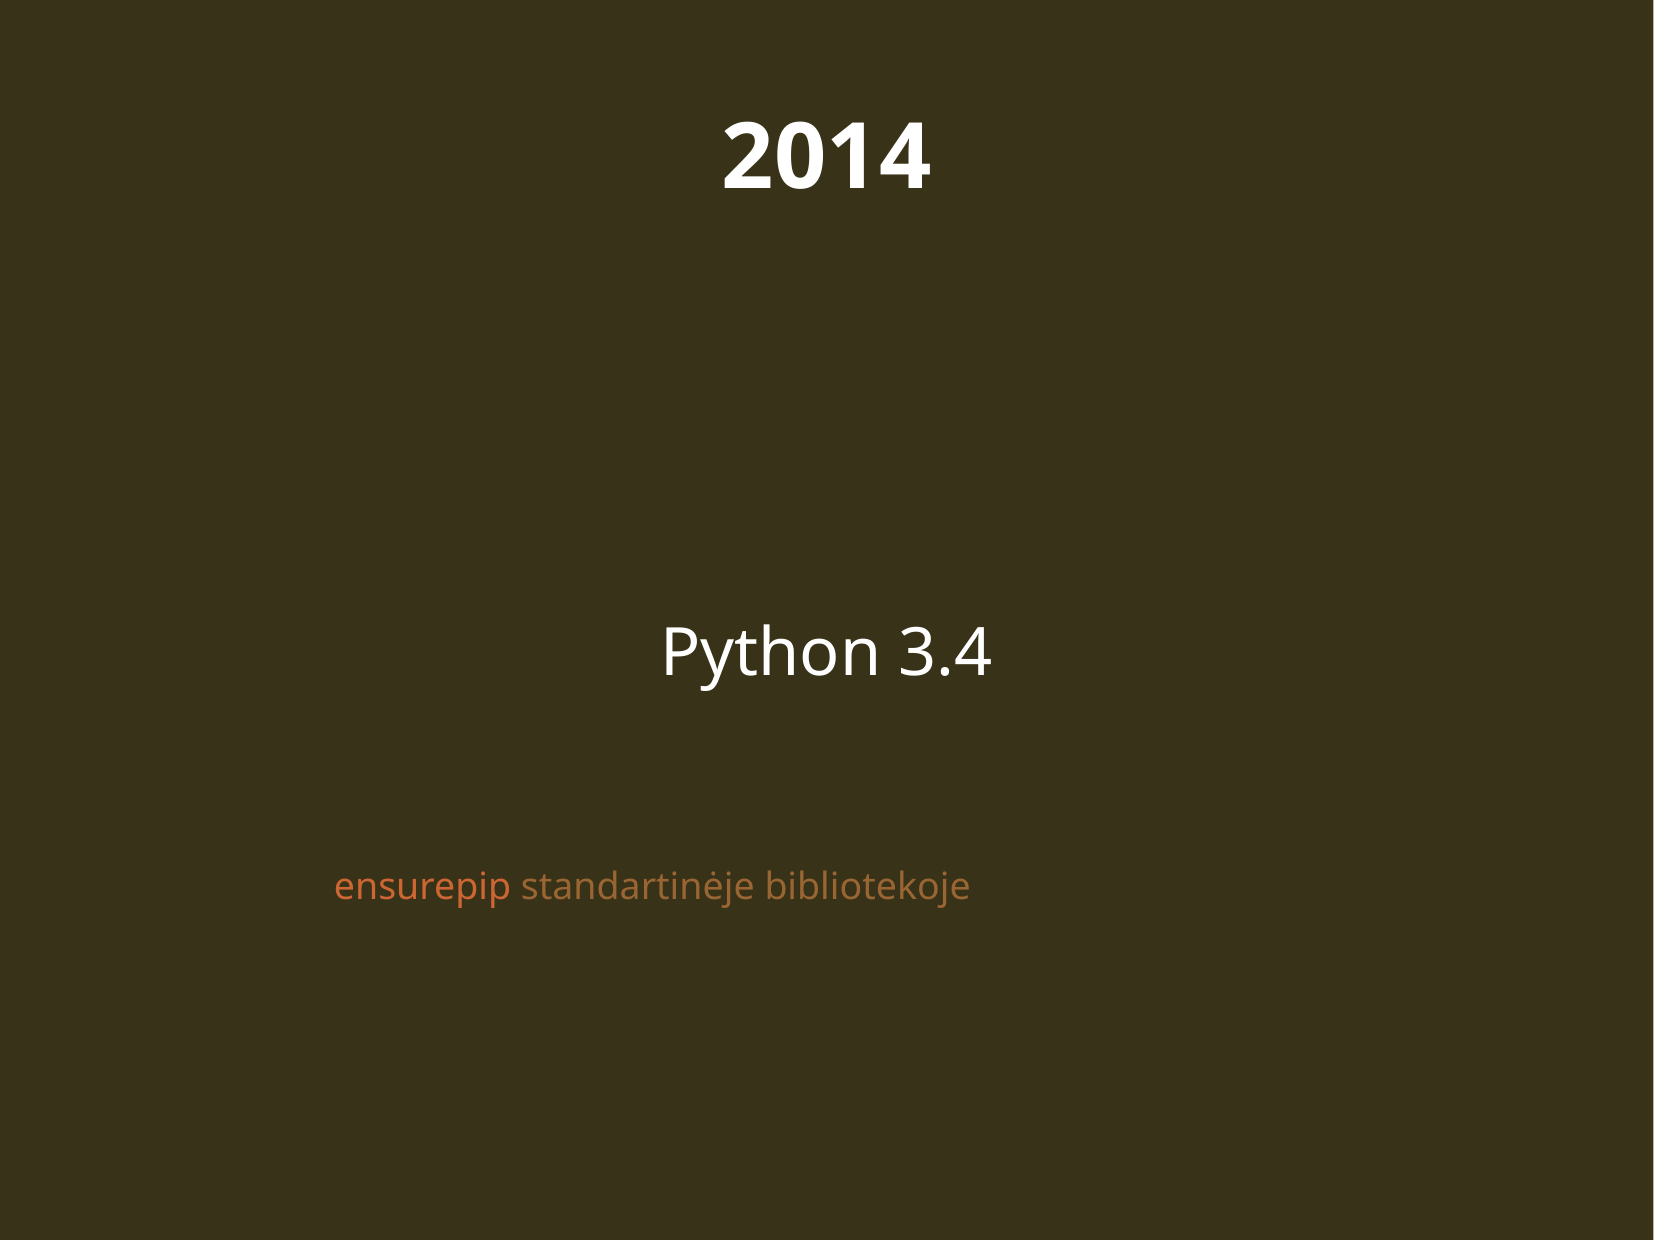

# 2014
Python 3.4
ensurepip standartinėje bibliotekoje